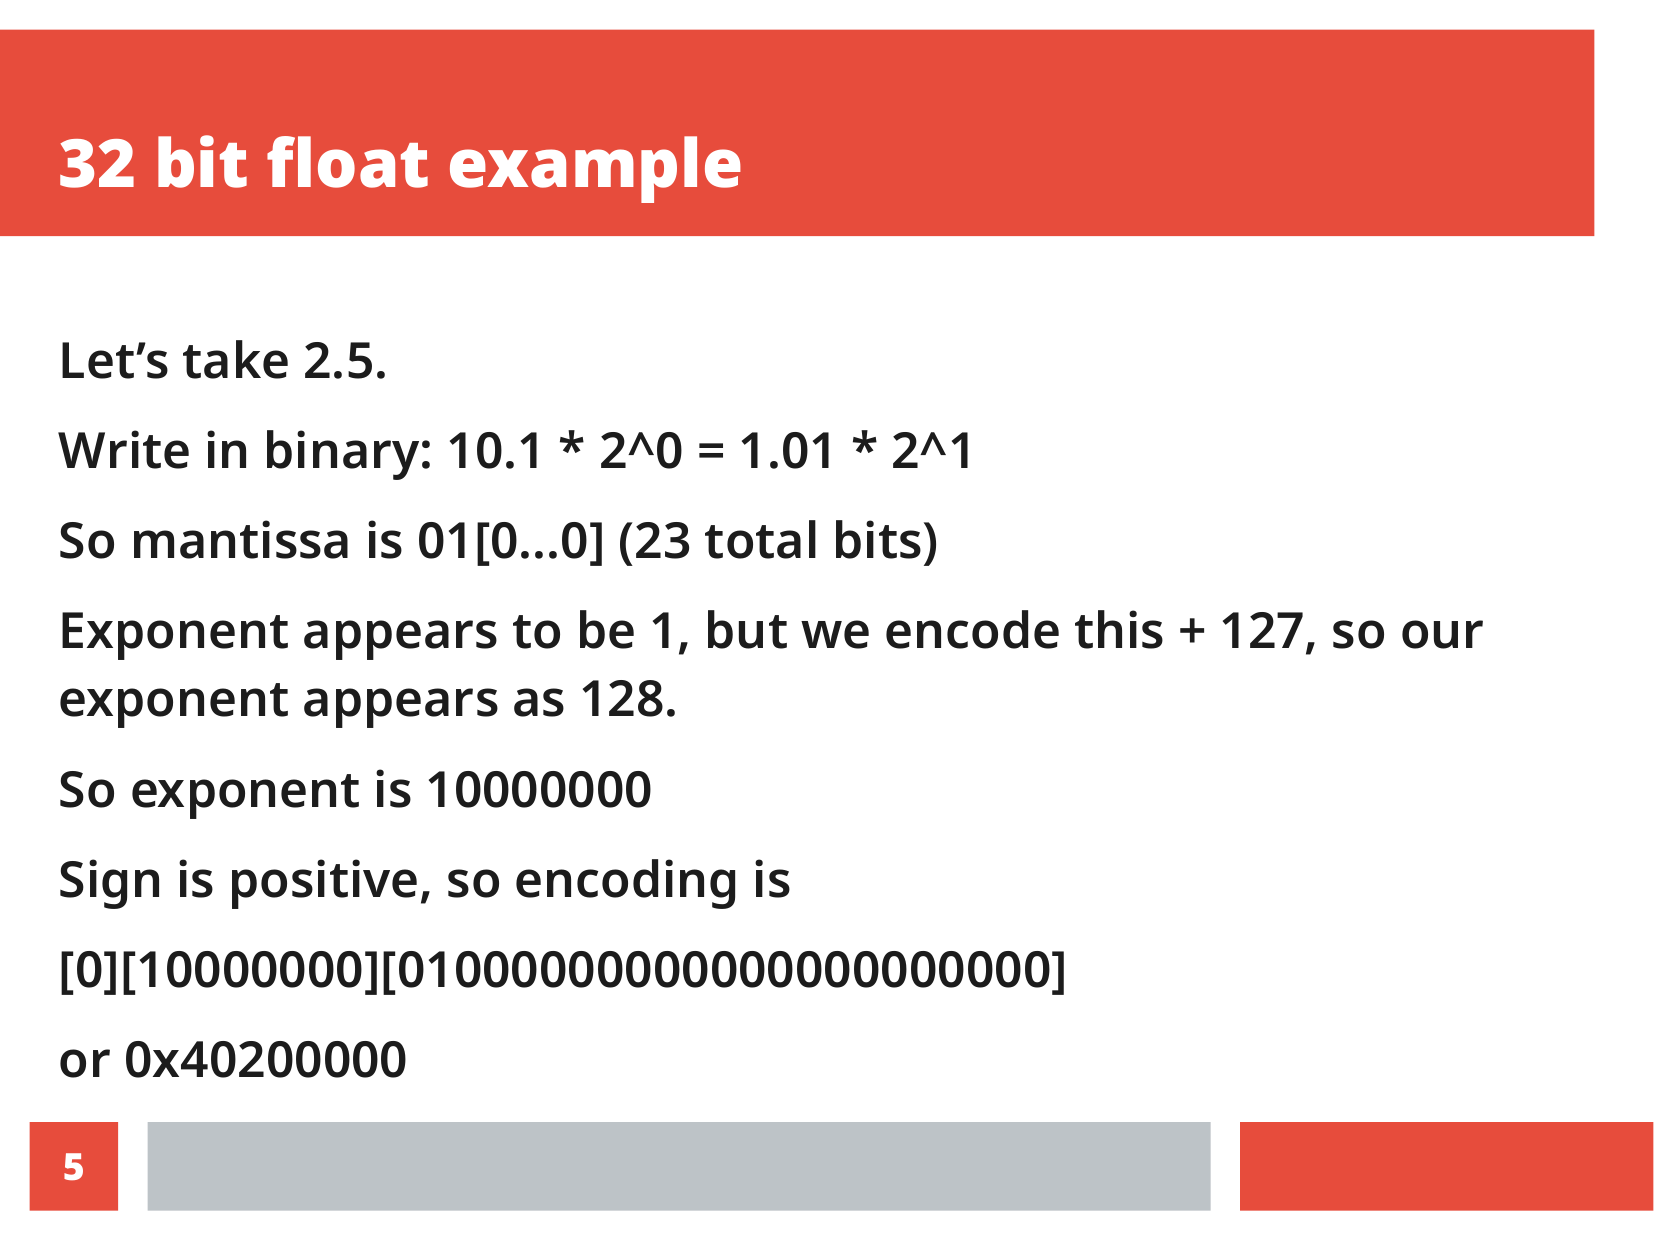

# 32 bit float example
Let’s take 2.5.
Write in binary: 10.1 * 2^0 = 1.01 * 2^1
So mantissa is 01[0...0] (23 total bits)
Exponent appears to be 1, but we encode this + 127, so our exponent appears as 128.
So exponent is 10000000
Sign is positive, so encoding is
[0][10000000][01000000000000000000000]
or 0x40200000
5